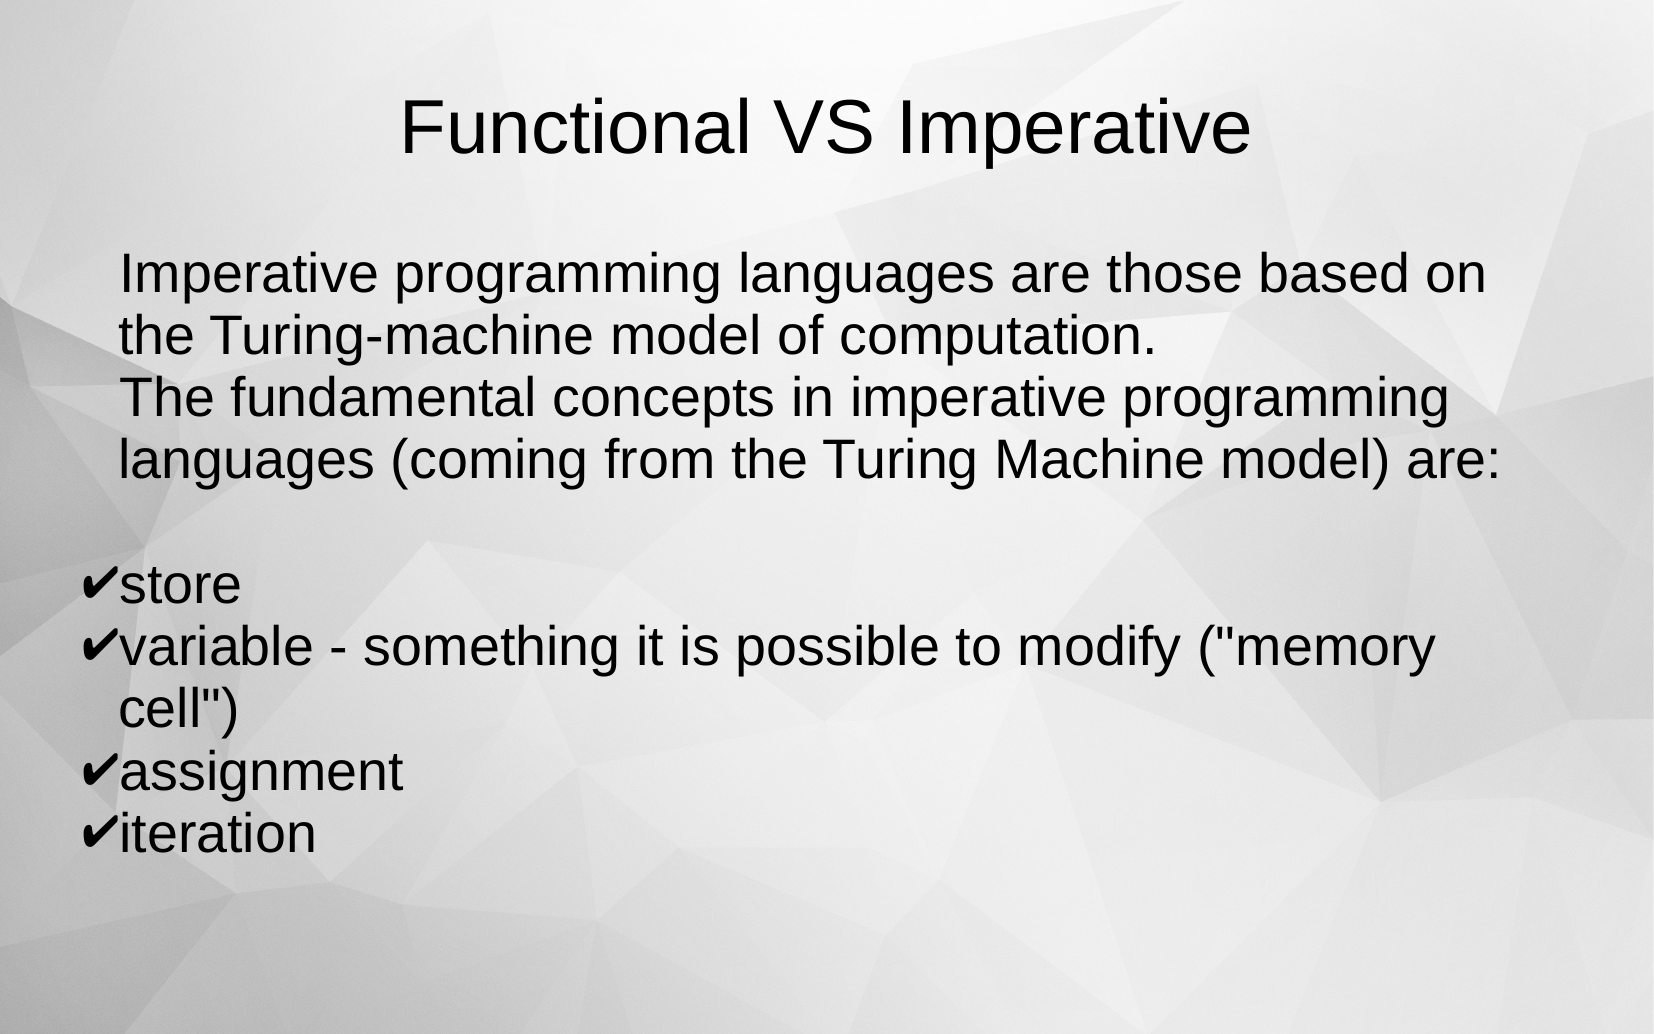

# Functional VS Imperative
Imperative programming languages are those based on the Turing-machine model of computation.
The fundamental concepts in imperative programming languages (coming from the Turing Machine model) are:
store
variable - something it is possible to modify ("memory cell")
assignment
iteration